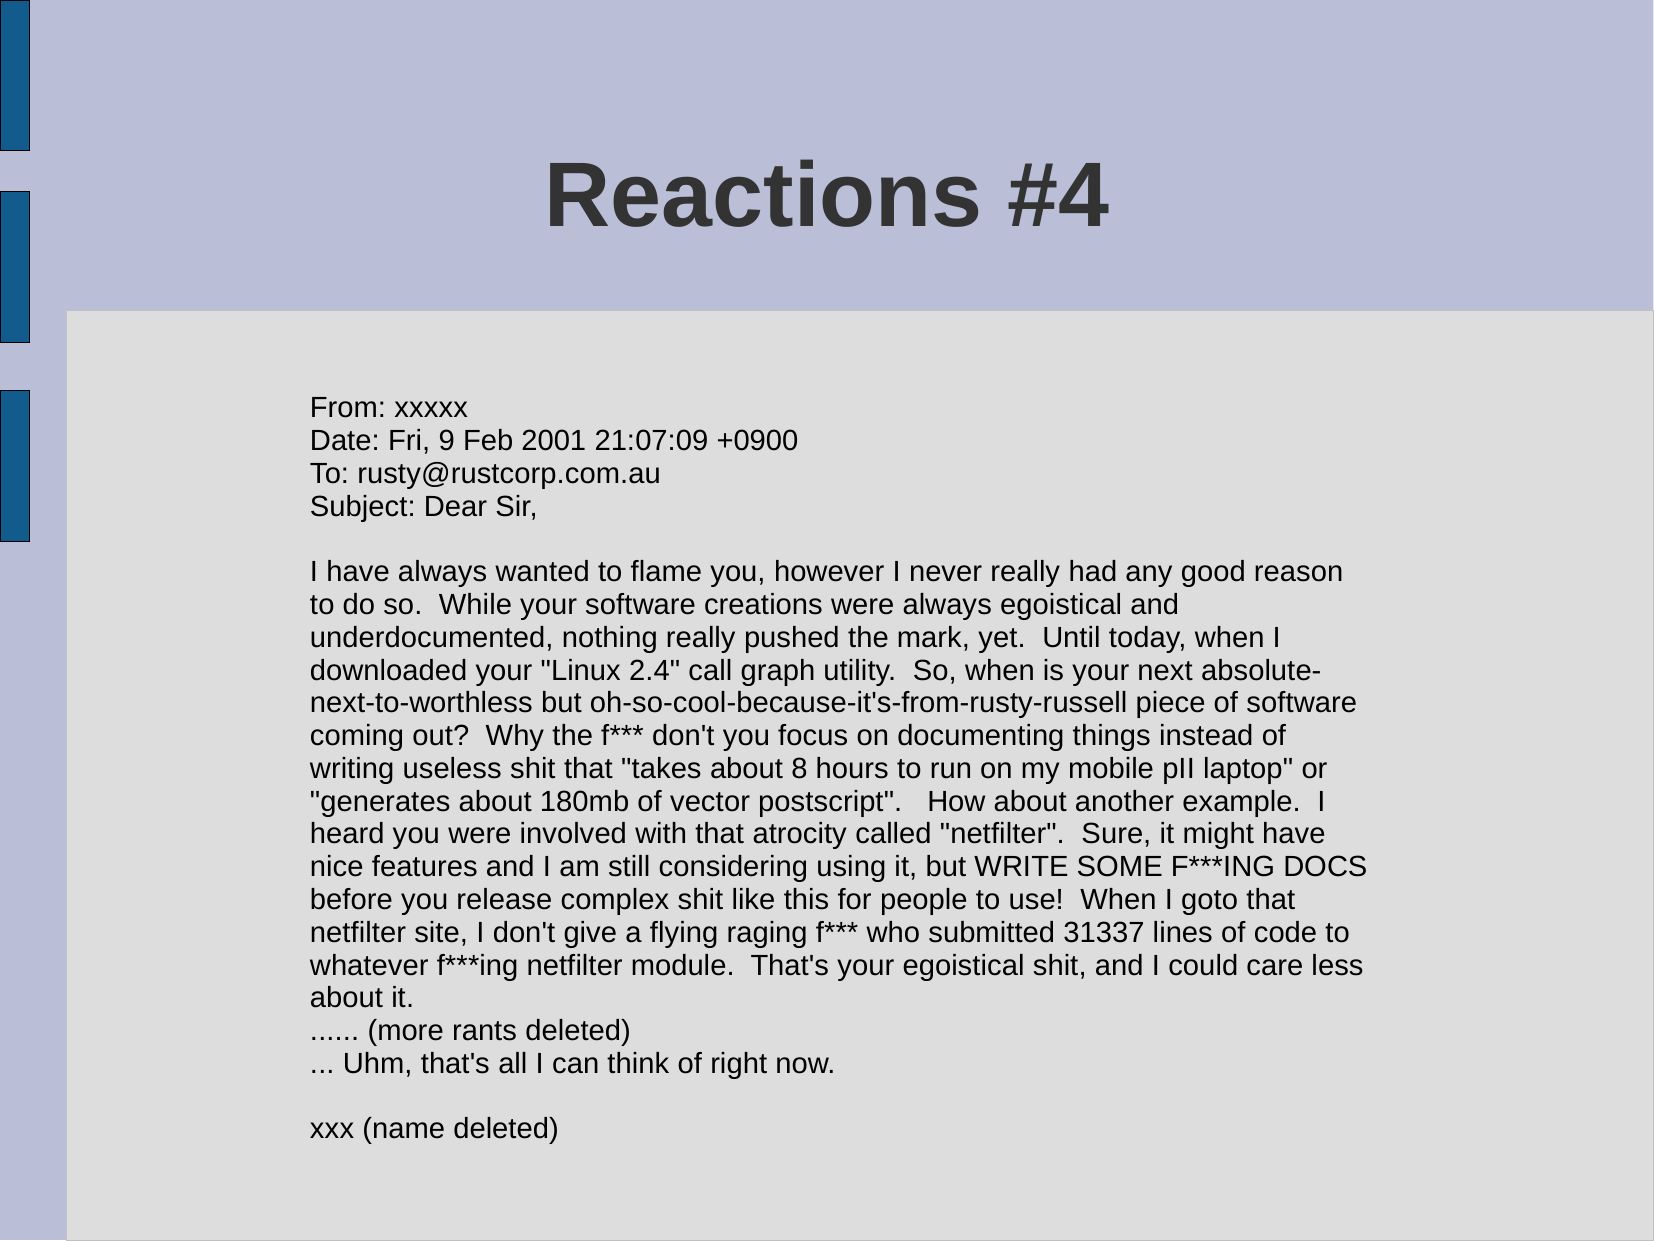

# Reactions #4
From: xxxxx
Date: Fri, 9 Feb 2001 21:07:09 +0900
To: rusty@rustcorp.com.au
Subject: Dear Sir,
I have always wanted to flame you, however I never really had any good reason to do so. While your software creations were always egoistical and underdocumented, nothing really pushed the mark, yet. Until today, when I downloaded your "Linux 2.4" call graph utility. So, when is your next absolute-next-to-worthless but oh-so-cool-because-it's-from-rusty-russell piece of software coming out? Why the f*** don't you focus on documenting things instead of writing useless shit that "takes about 8 hours to run on my mobile pII laptop" or "generates about 180mb of vector postscript". How about another example. I heard you were involved with that atrocity called "netfilter". Sure, it might have nice features and I am still considering using it, but WRITE SOME F***ING DOCS before you release complex shit like this for people to use! When I goto that netfilter site, I don't give a flying raging f*** who submitted 31337 lines of code to whatever f***ing netfilter module. That's your egoistical shit, and I could care less about it.
...... (more rants deleted)
... Uhm, that's all I can think of right now.
xxx (name deleted)